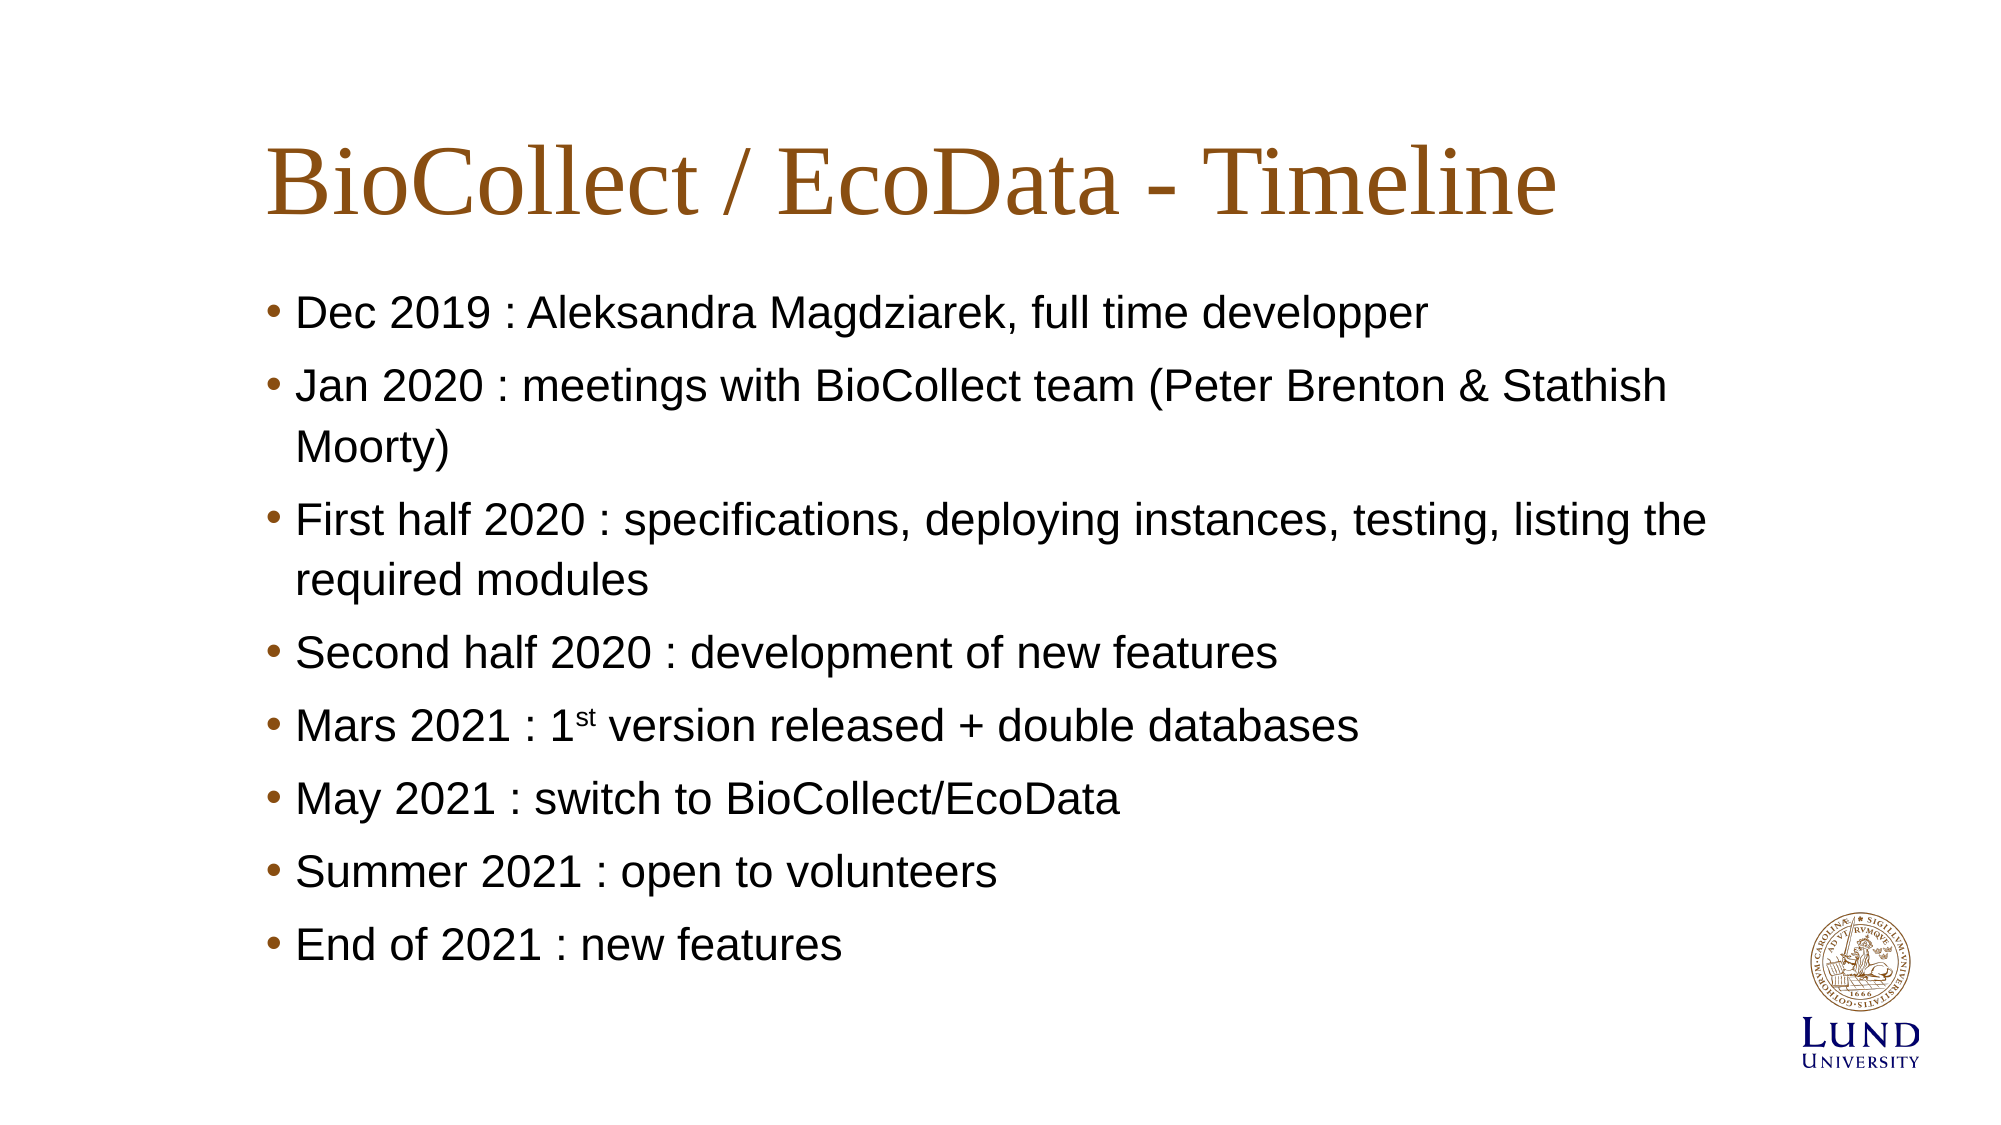

# BioCollect / EcoData - Timeline
Dec 2019 : Aleksandra Magdziarek, full time developper
Jan 2020 : meetings with BioCollect team (Peter Brenton & Stathish Moorty)
First half 2020 : specifications, deploying instances, testing, listing the required modules
Second half 2020 : development of new features
Mars 2021 : 1st version released + double databases
May 2021 : switch to BioCollect/EcoData
Summer 2021 : open to volunteers
End of 2021 : new features